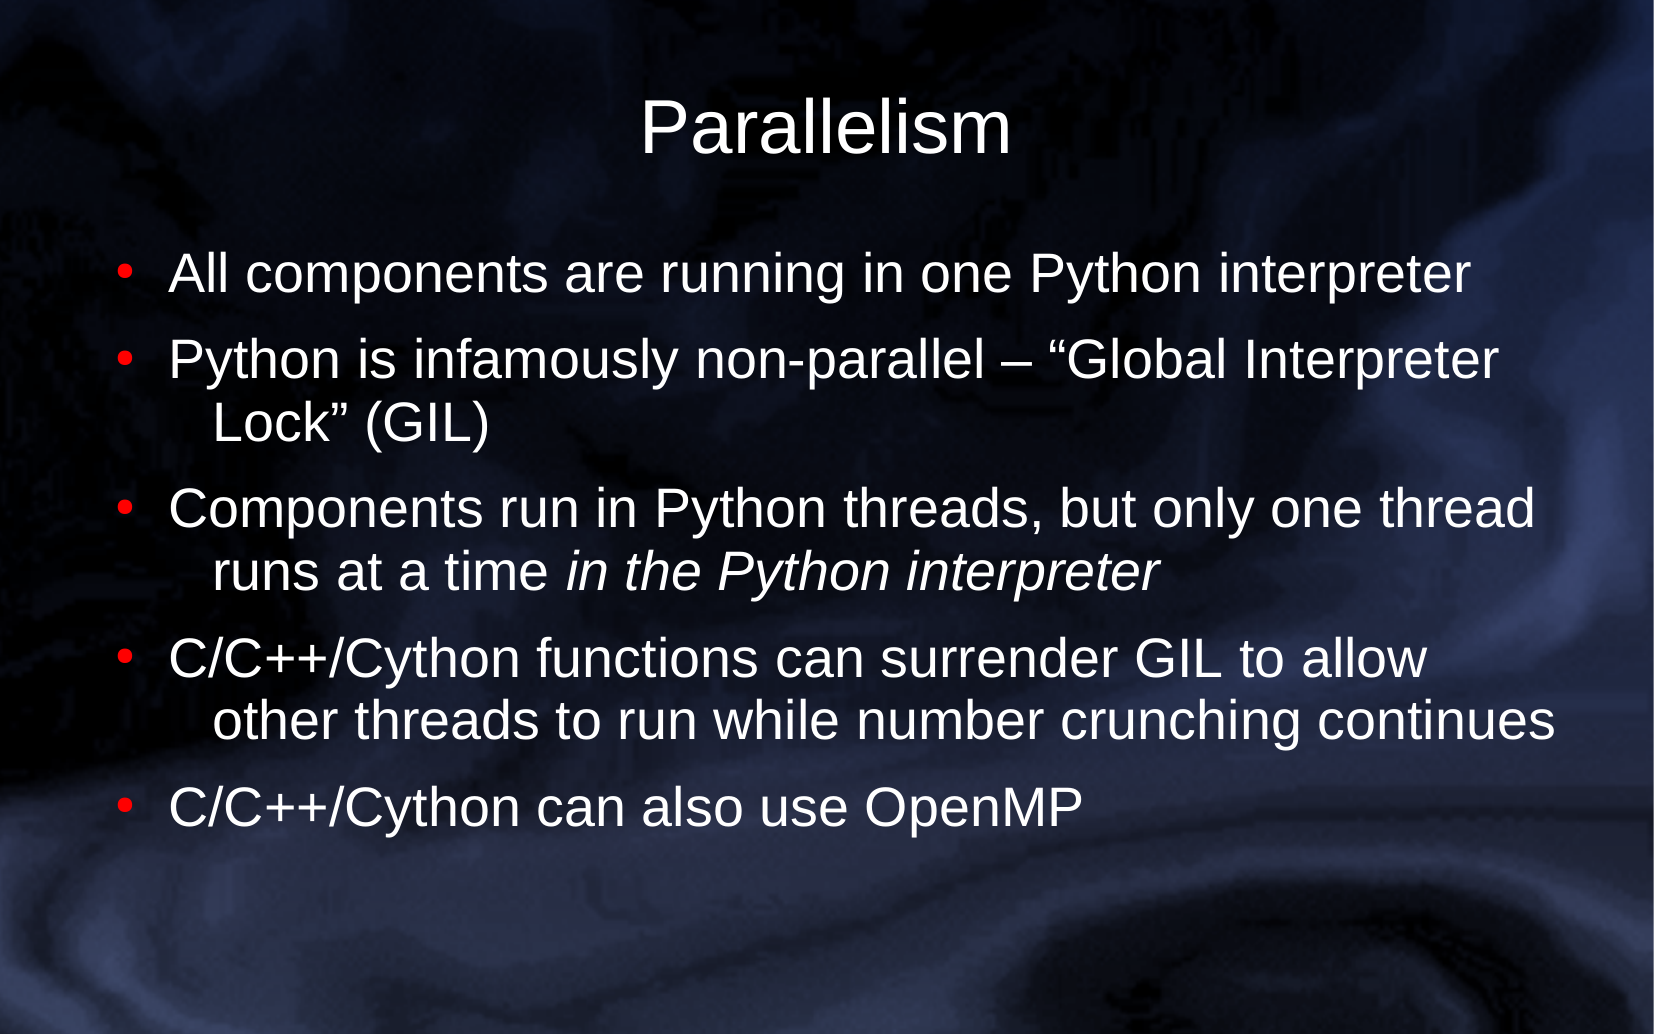

# Parallelism
All components are running in one Python interpreter
Python is infamously non-parallel – “Global Interpreter Lock” (GIL)
Components run in Python threads, but only one thread runs at a time in the Python interpreter
C/C++/Cython functions can surrender GIL to allow other threads to run while number crunching continues
C/C++/Cython can also use OpenMP